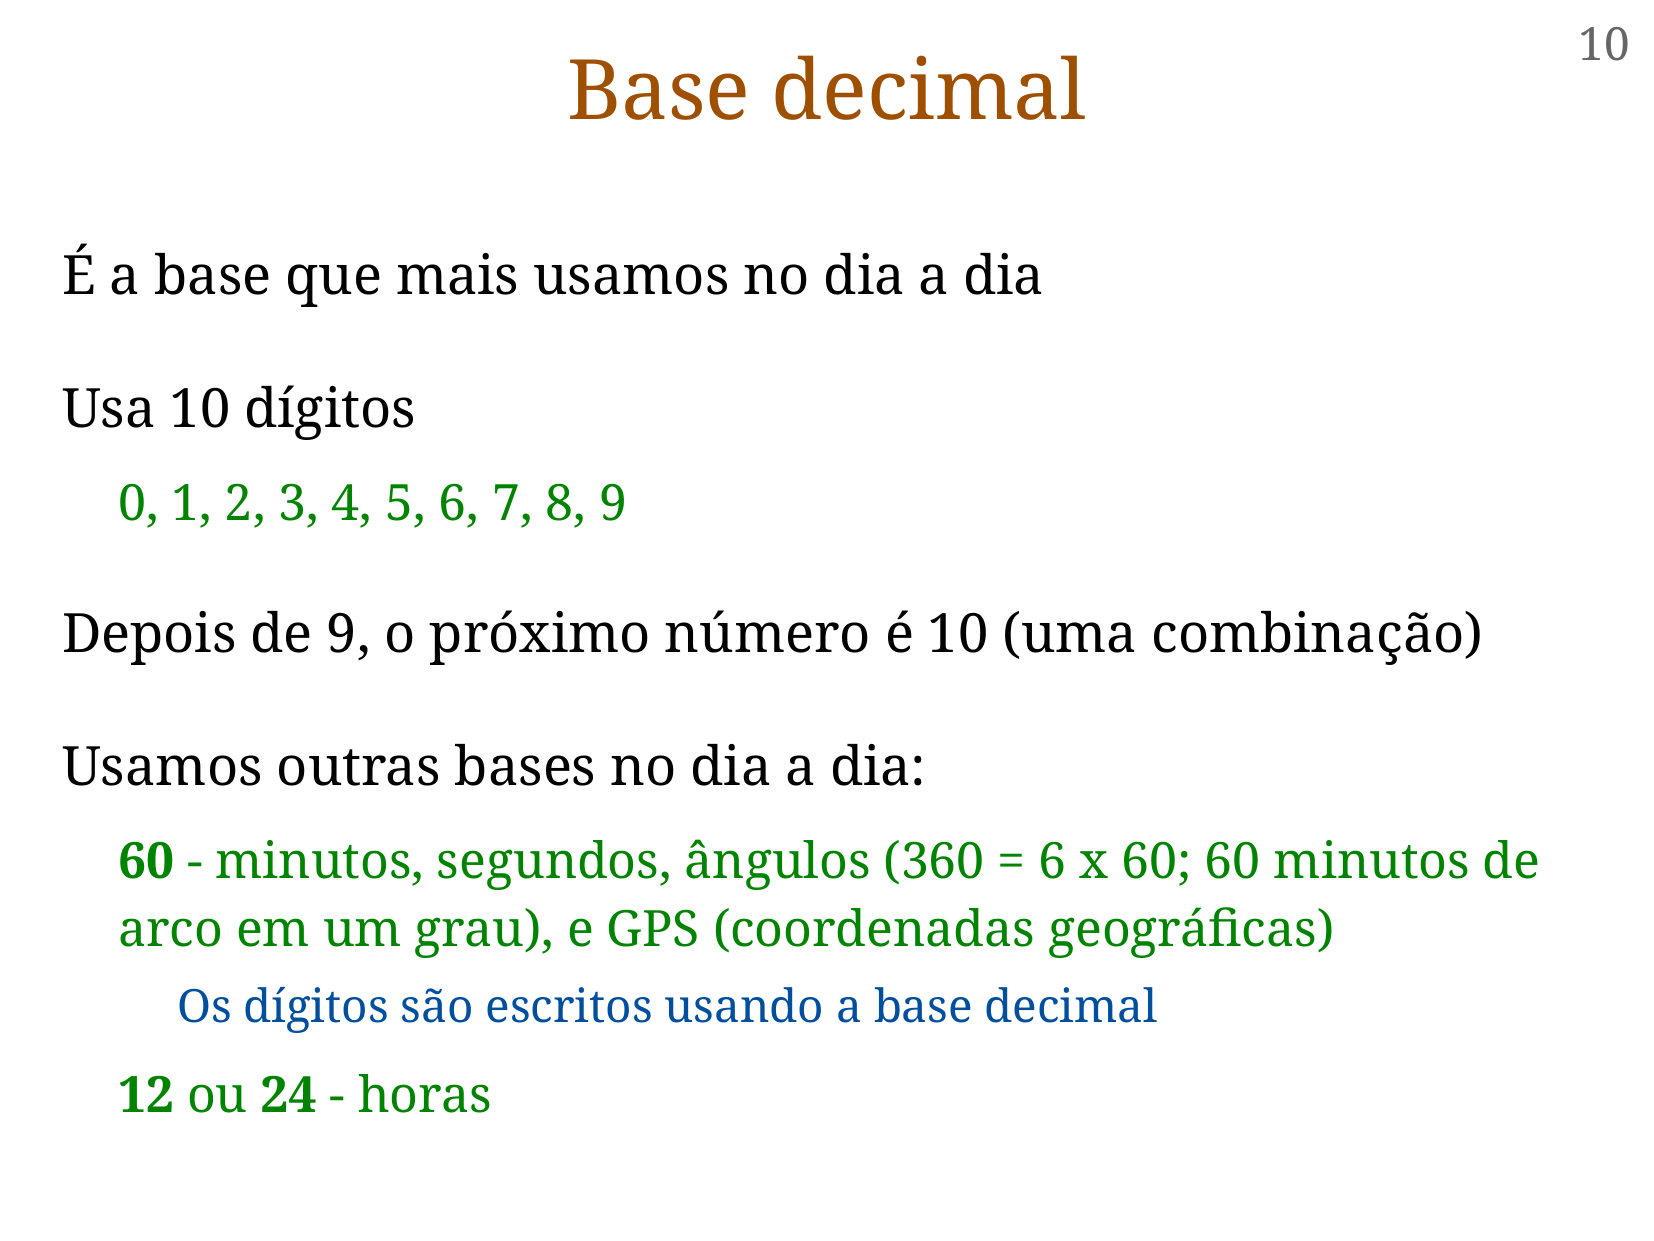

10
# Base decimal
É a base que mais usamos no dia a dia
Usa 10 dígitos
0, 1, 2, 3, 4, 5, 6, 7, 8, 9
Depois de 9, o próximo número é 10 (uma combinação)
Usamos outras bases no dia a dia:
60 - minutos, segundos, ângulos (360 = 6 x 60; 60 minutos de arco em um grau), e GPS (coordenadas geográficas)
Os dígitos são escritos usando a base decimal
12 ou 24 - horas